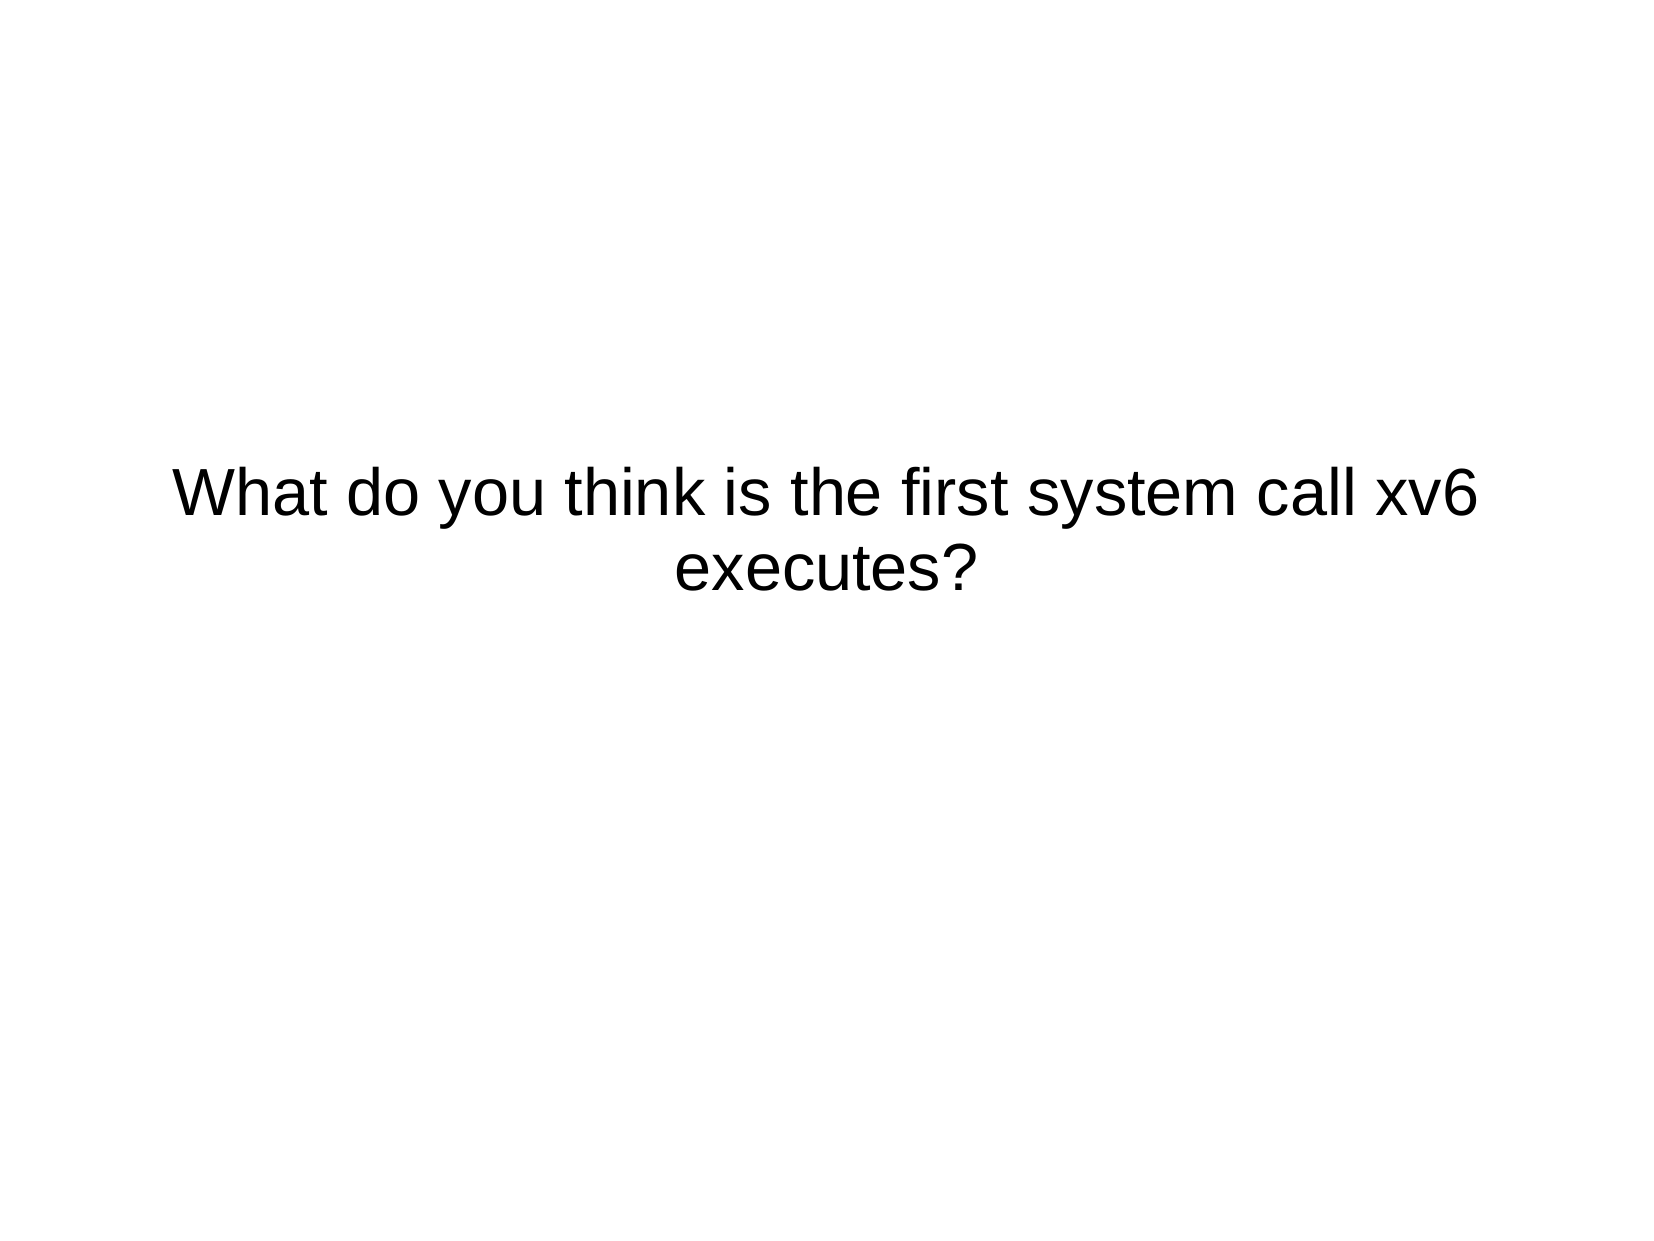

# What do you think is the first system call xv6 executes?